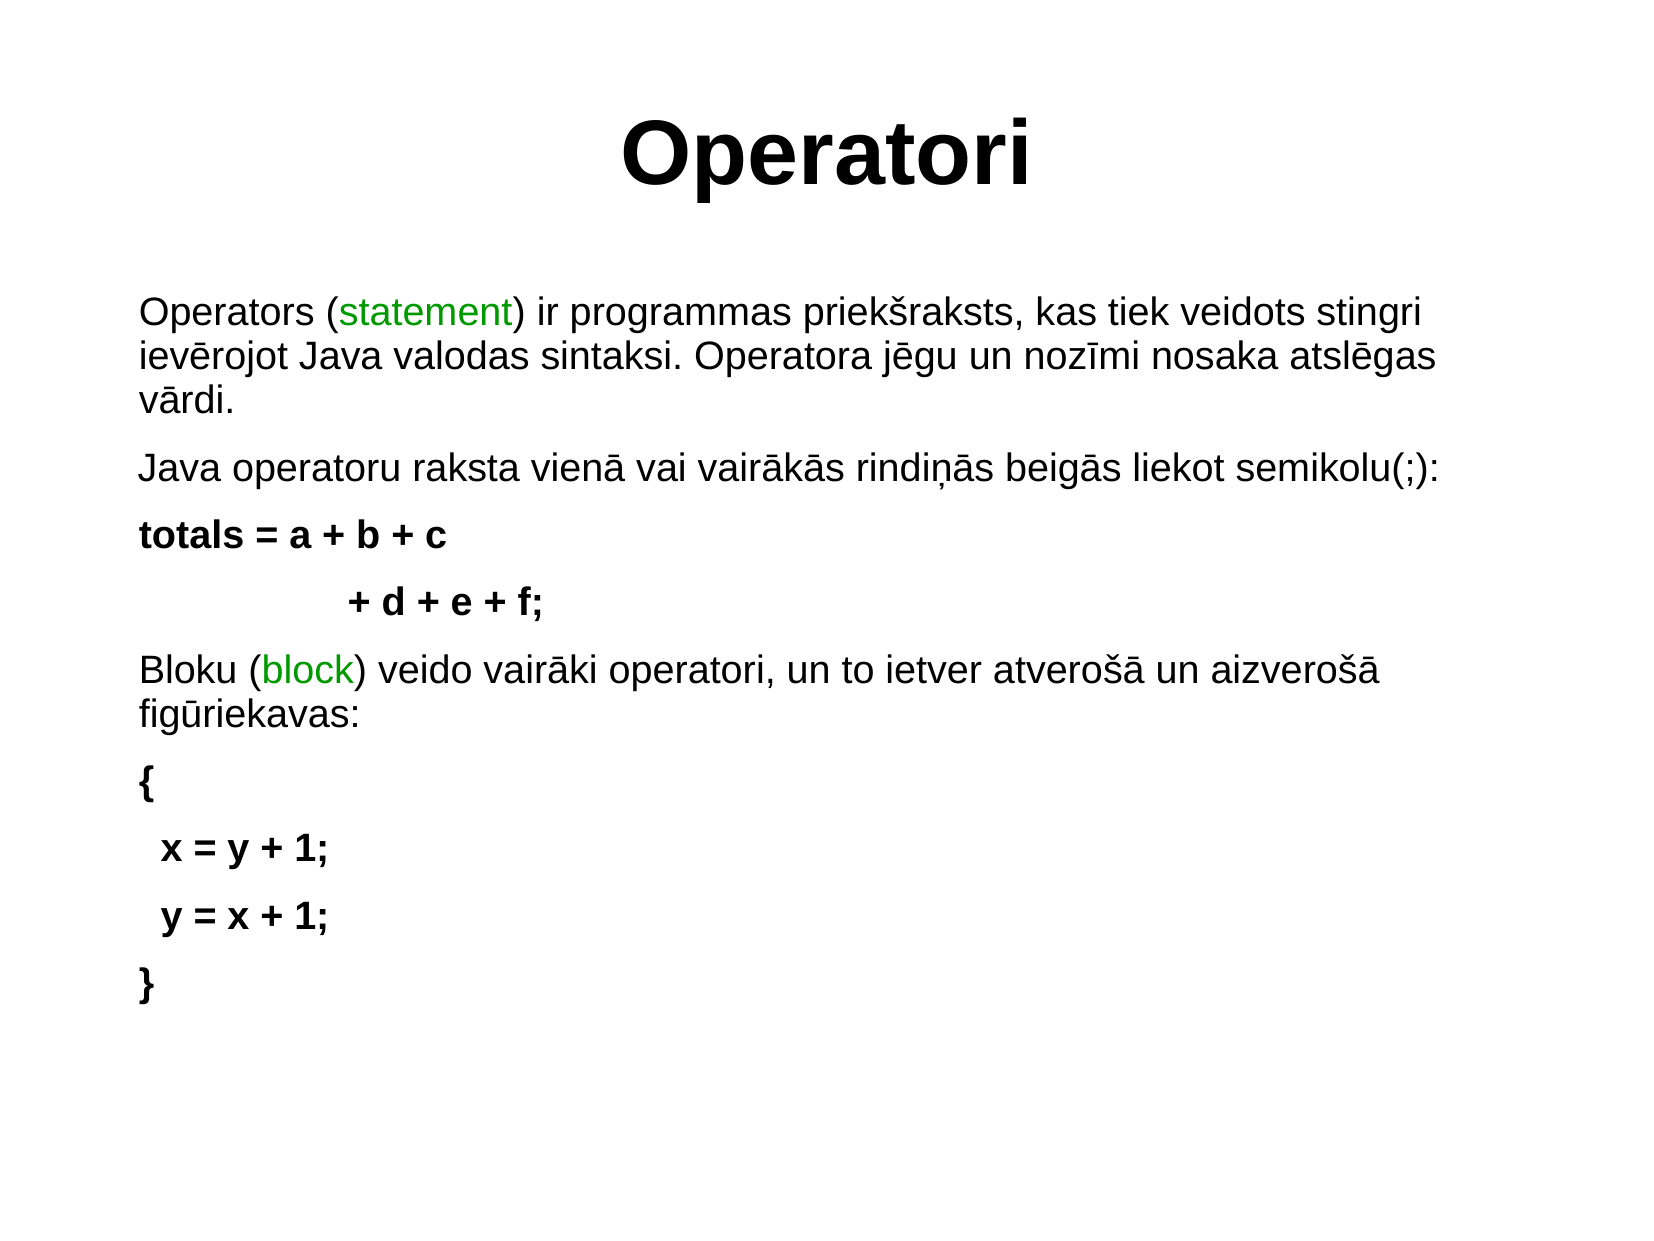

# Operatori
Operators (statement) ir programmas priekšraksts, kas tiek veidots stingri ievērojot Java valodas sintaksi. Operatora jēgu un nozīmi nosaka atslēgas vārdi.
 Java operatoru raksta vienā vai vairākās rindiņās beigās liekot semikolu(;):
totals = a + b + c
 + d + e + f;
Bloku (block) veido vairāki operatori, un to ietver atverošā un aizverošā figūriekavas:
{
 x = y + 1;
 y = x + 1;
}